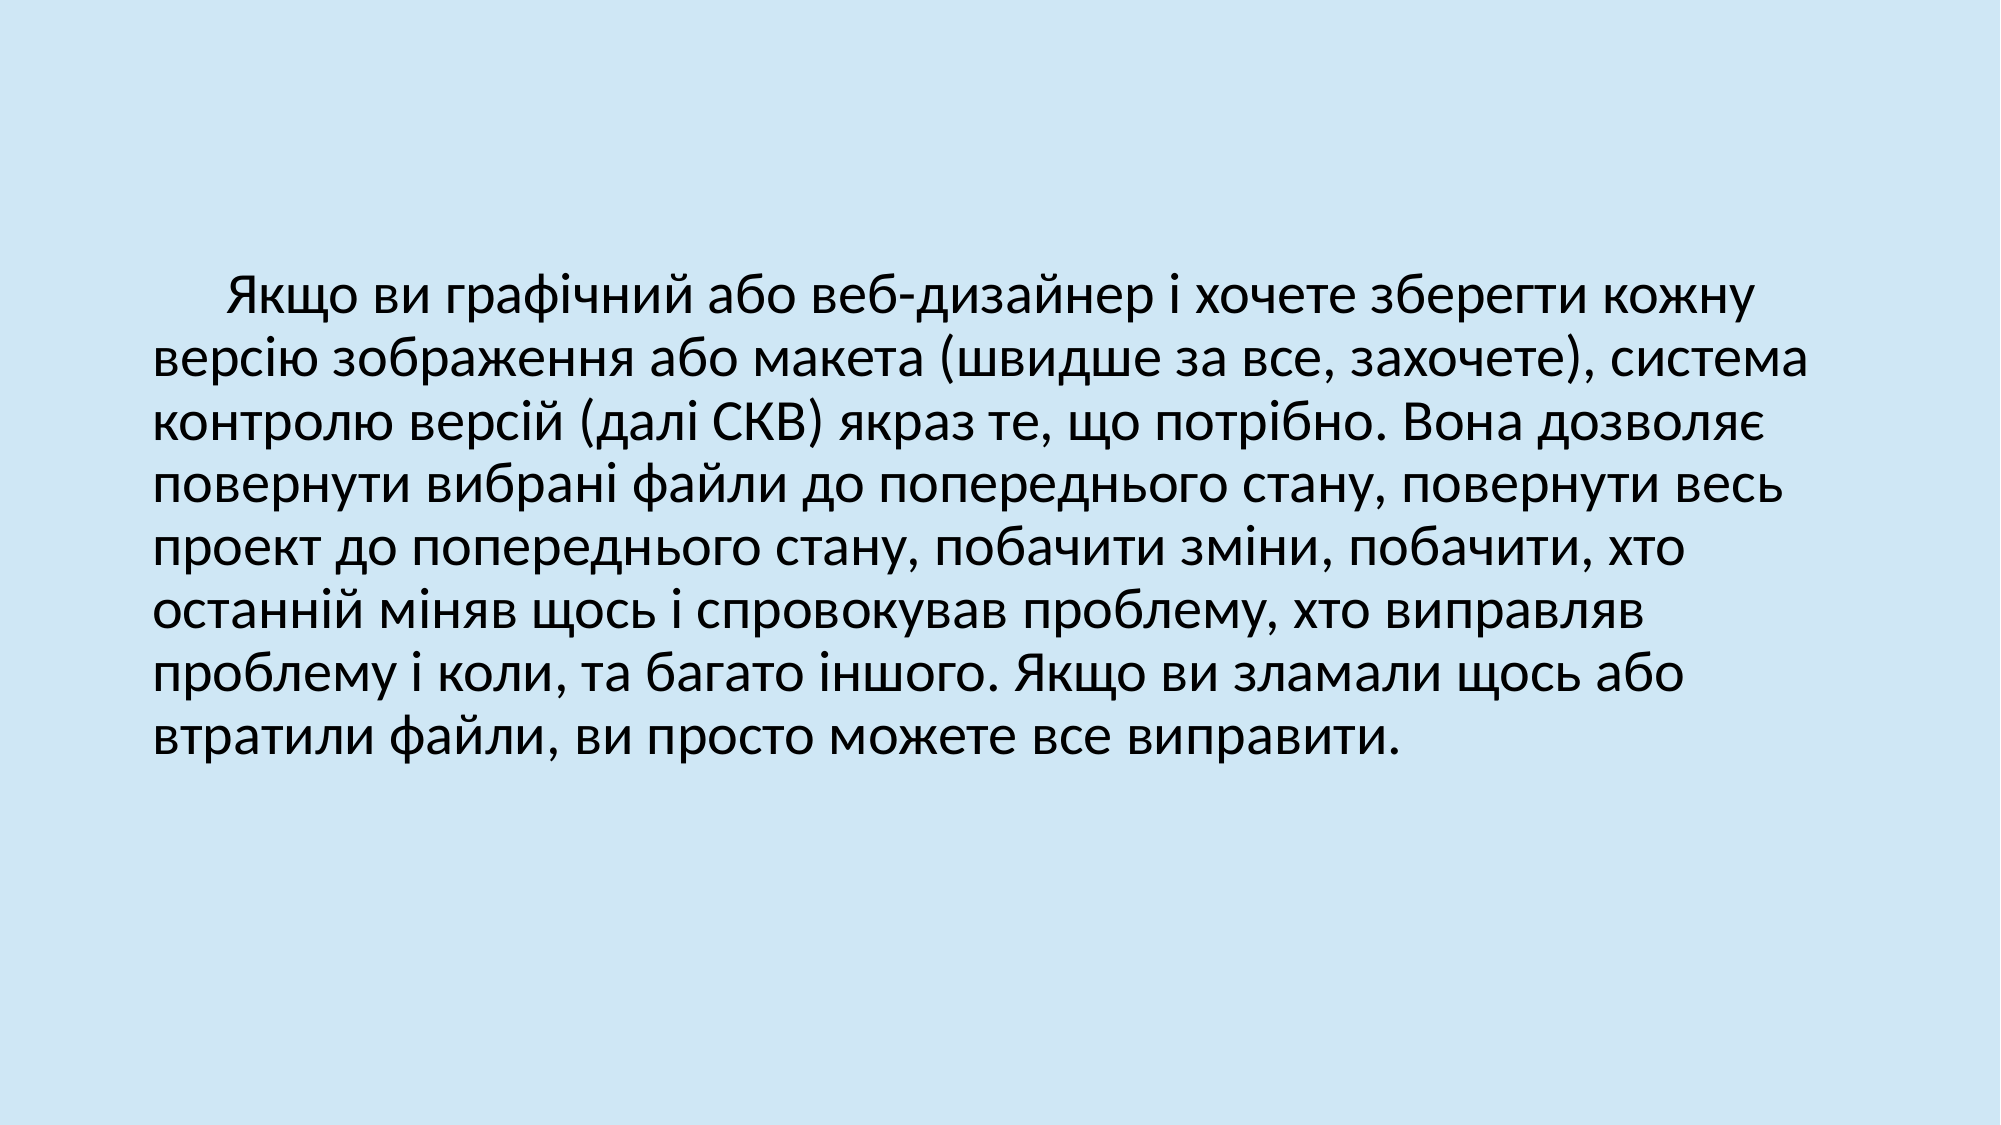

# Якщо ви графічний або веб-дизайнер і хочете зберегти кожну версію зображення або макета (швидше за все, захочете), система контролю версій (далі СКВ) якраз те, що потрібно. Вона дозволяє повернути вибрані файли до попереднього стану, повернути весь проект до попереднього стану, побачити зміни, побачити, хто останній міняв щось і спровокував проблему, хто виправляв проблему і коли, та багато іншого. Якщо ви зламали щось або втратили файли, ви просто можете все виправити.